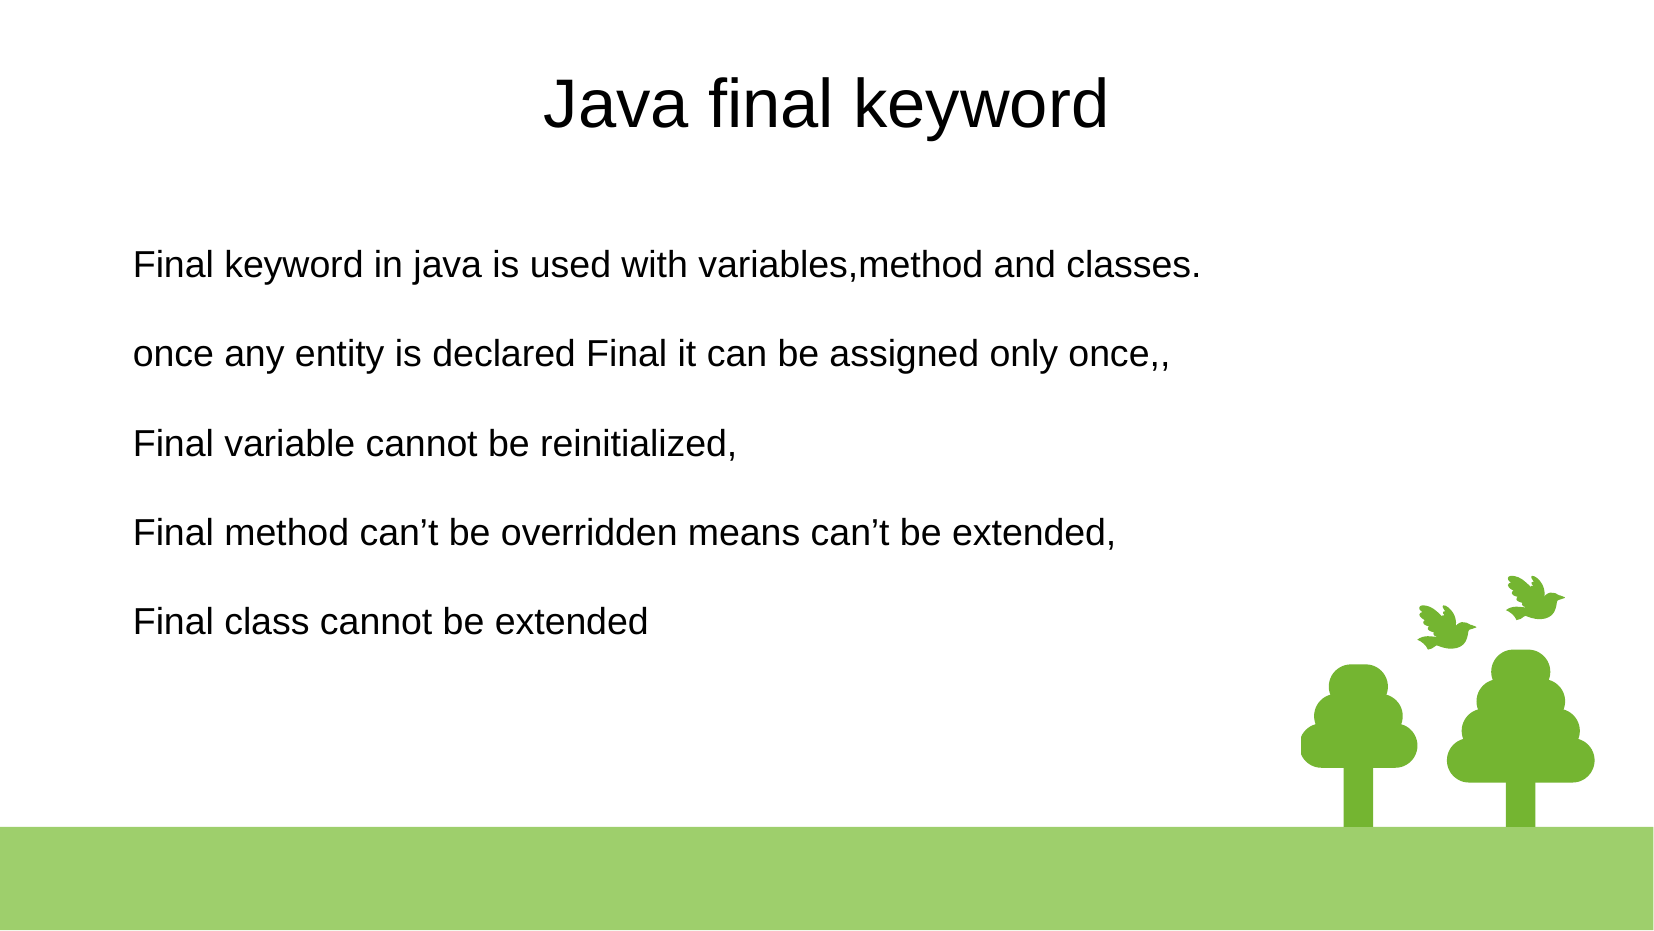

# Java final keyword
Final keyword in java is used with variables,method and classes.
once any entity is declared Final it can be assigned only once,,
Final variable cannot be reinitialized,
Final method can’t be overridden means can’t be extended,
Final class cannot be extended